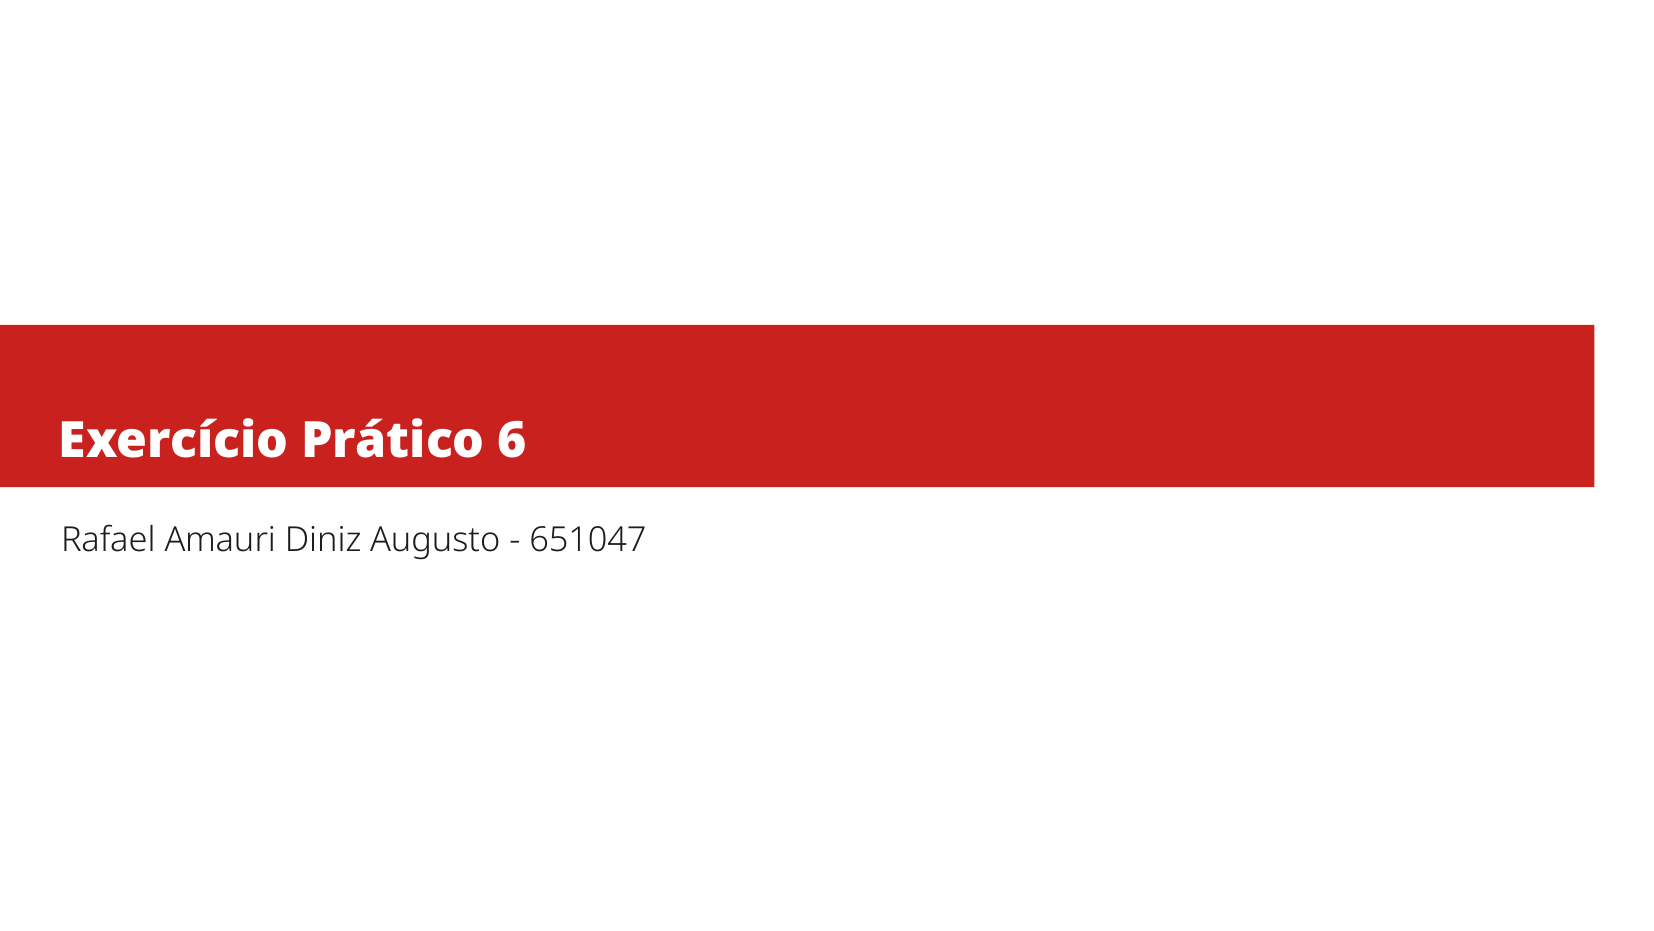

# Exercício Prático 6
Rafael Amauri Diniz Augusto - 651047